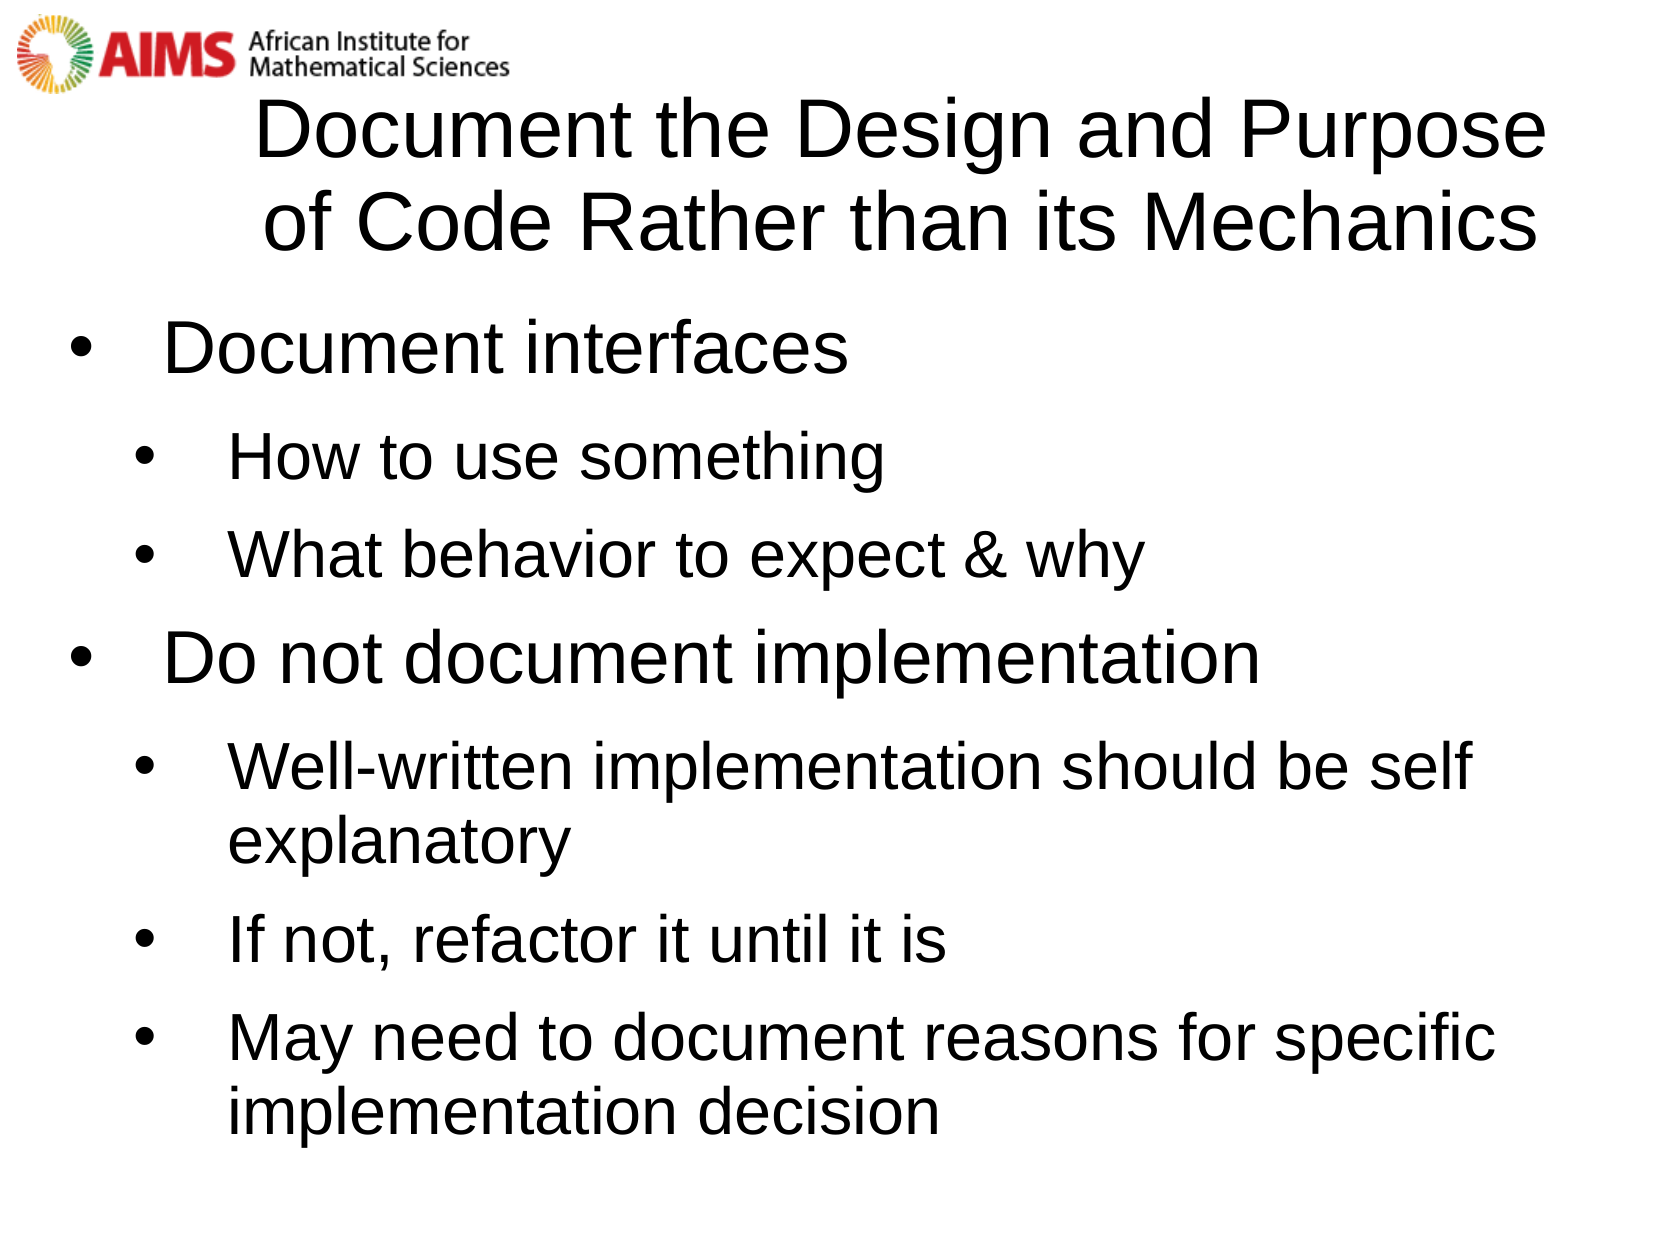

# Document the Design and Purpose of Code Rather than its Mechanics
Document interfaces
How to use something
What behavior to expect & why
Do not document implementation
Well-written implementation should be self explanatory
If not, refactor it until it is
May need to document reasons for specific implementation decision